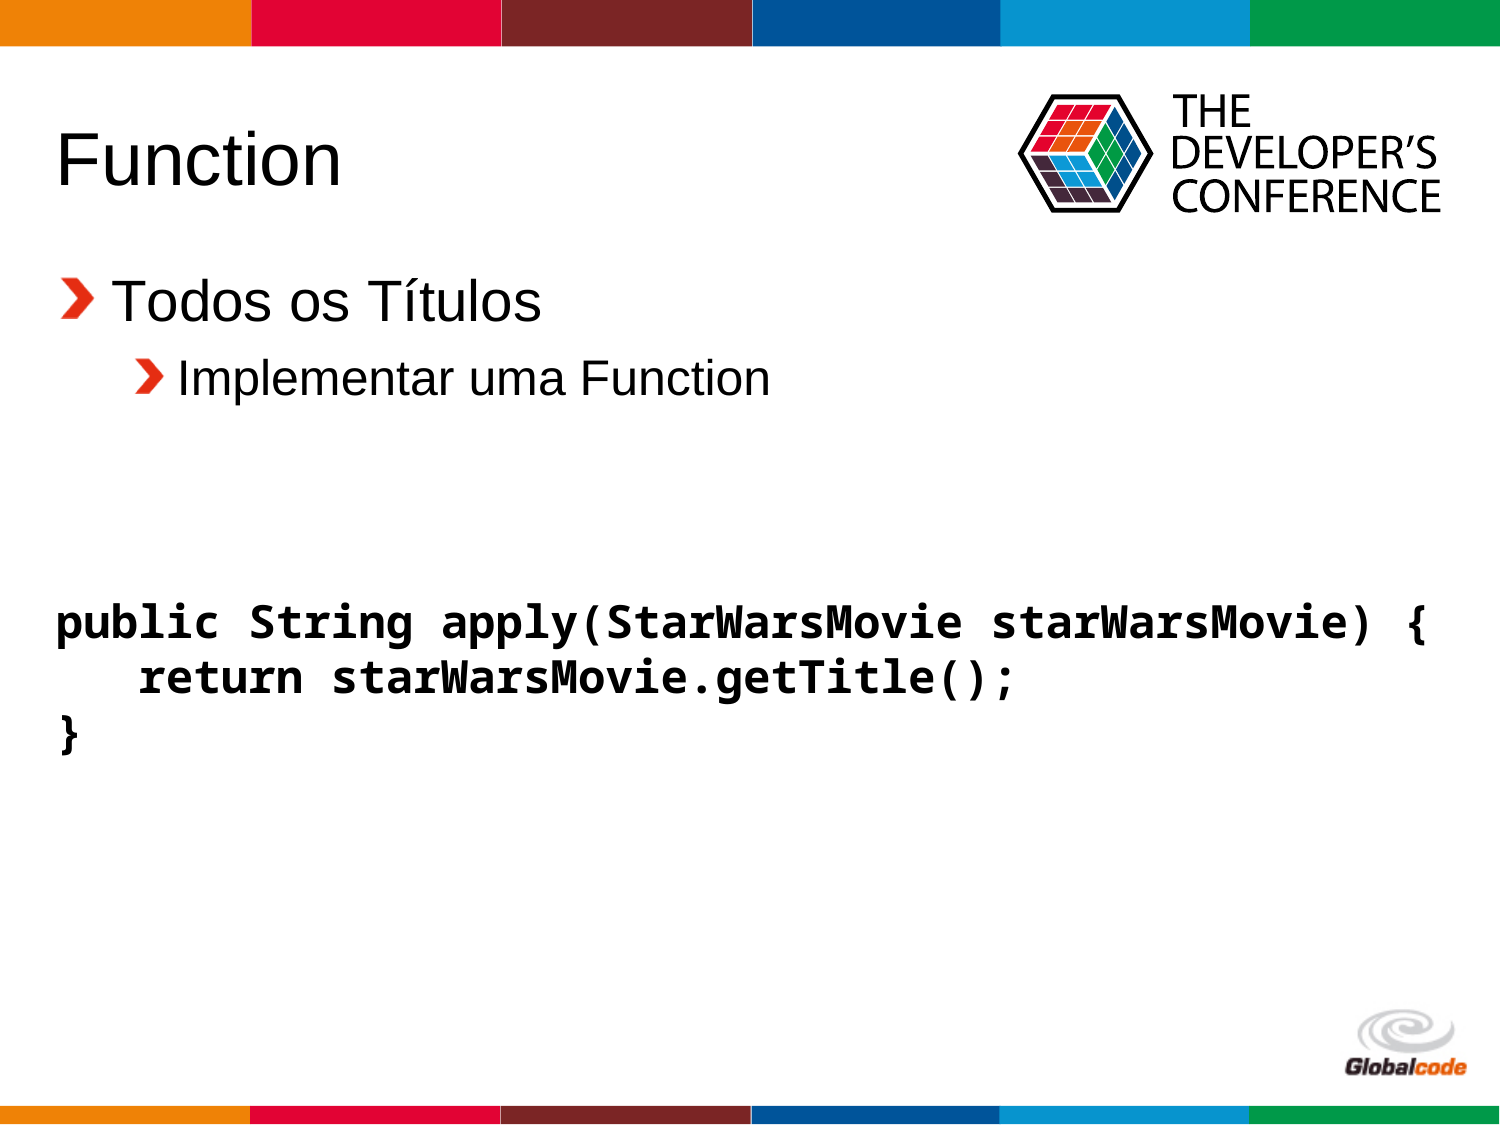

# Function
Todos os Títulos
Implementar uma Function
public String apply(StarWarsMovie starWarsMovie) {
 return starWarsMovie.getTitle();
}